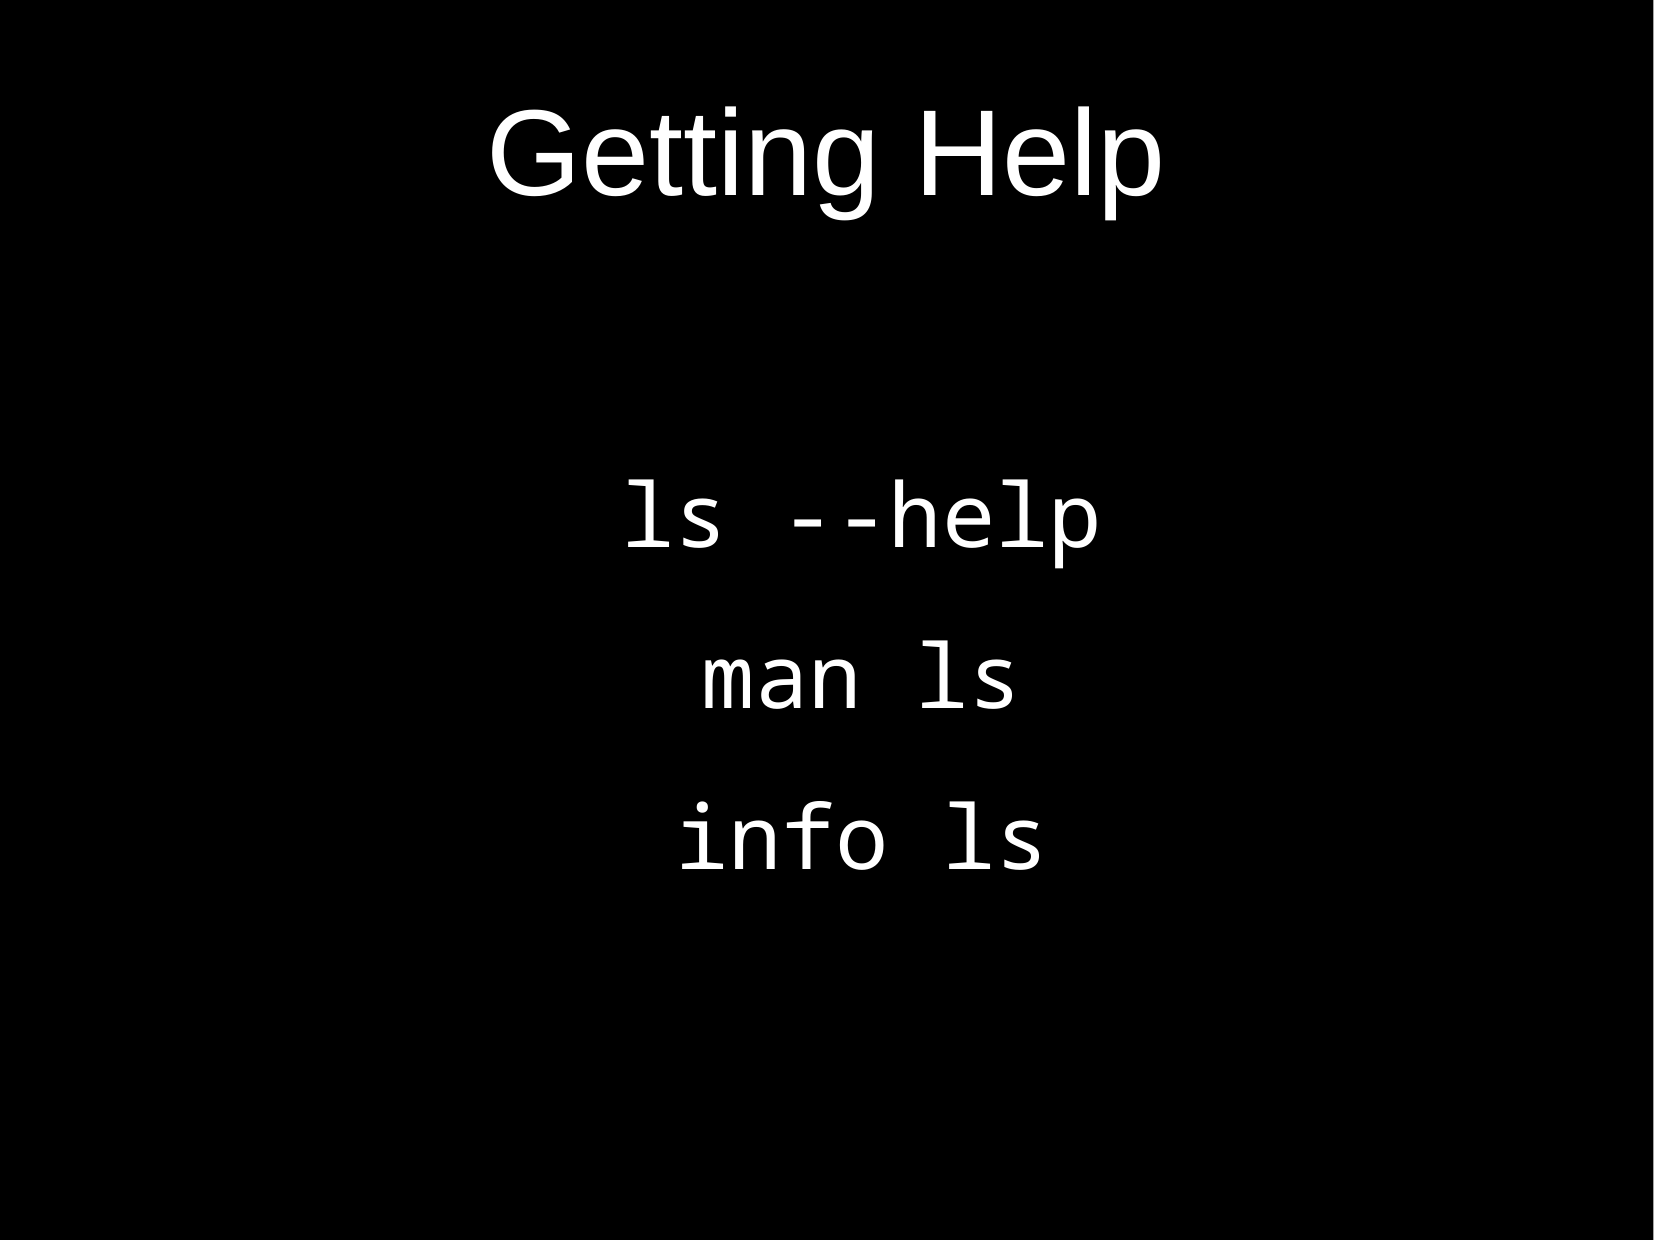

# Getting Help
 ls --help
man ls
info ls